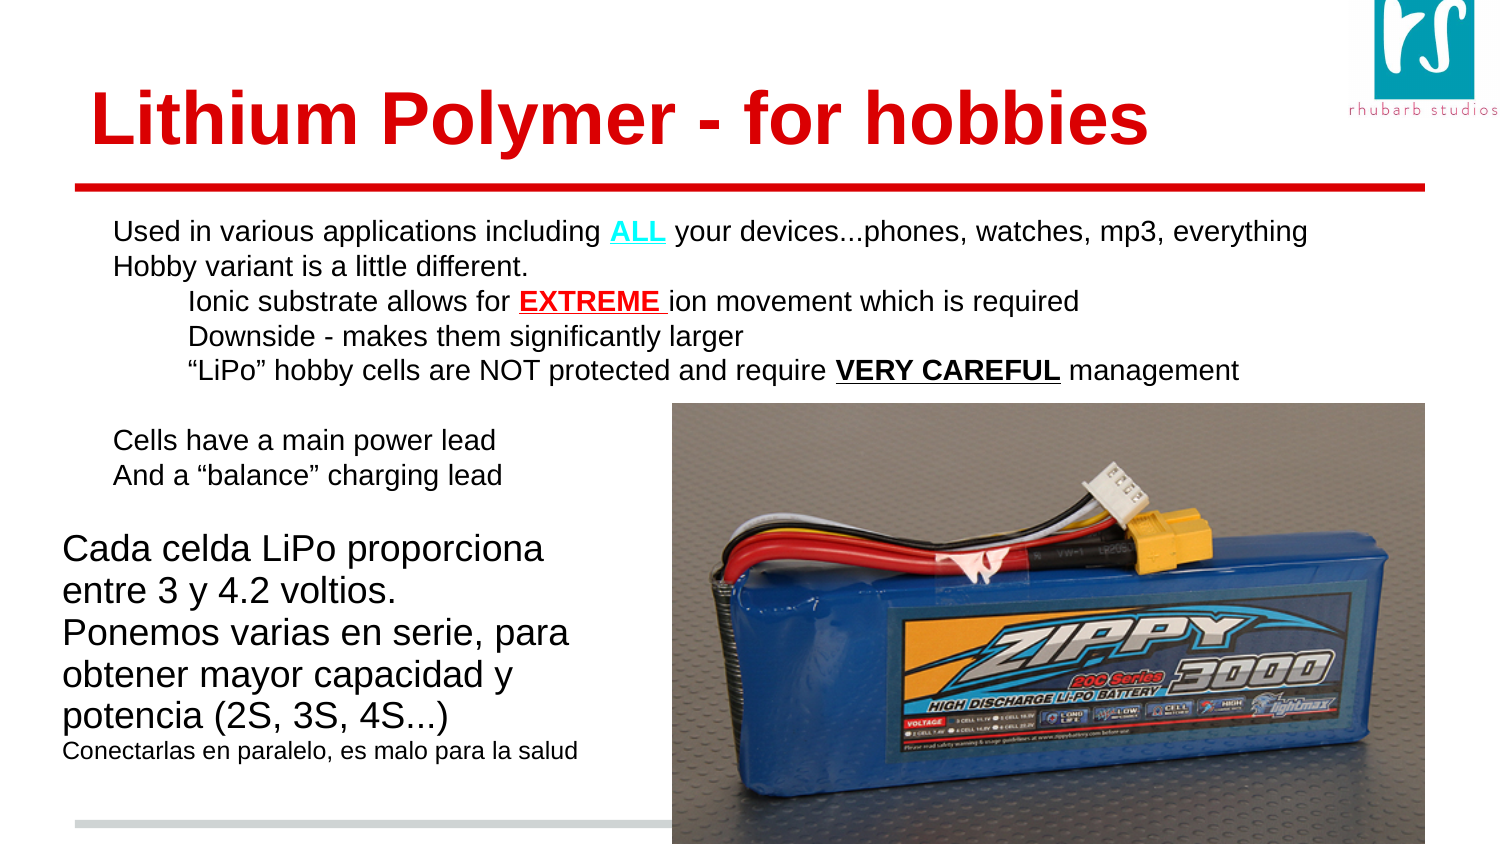

# Lithium Polymer - for hobbies
Used in various applications including ALL your devices...phones, watches, mp3, everything
Hobby variant is a little different.
Ionic substrate allows for EXTREME ion movement which is required
Downside - makes them significantly larger
“LiPo” hobby cells are NOT protected and require VERY CAREFUL management
Cells have a main power lead
And a “balance” charging lead
Cada celda LiPo proporciona entre 3 y 4.2 voltios.
Ponemos varias en serie, para obtener mayor capacidad y potencia (2S, 3S, 4S...)
Conectarlas en paralelo, es malo para la salud